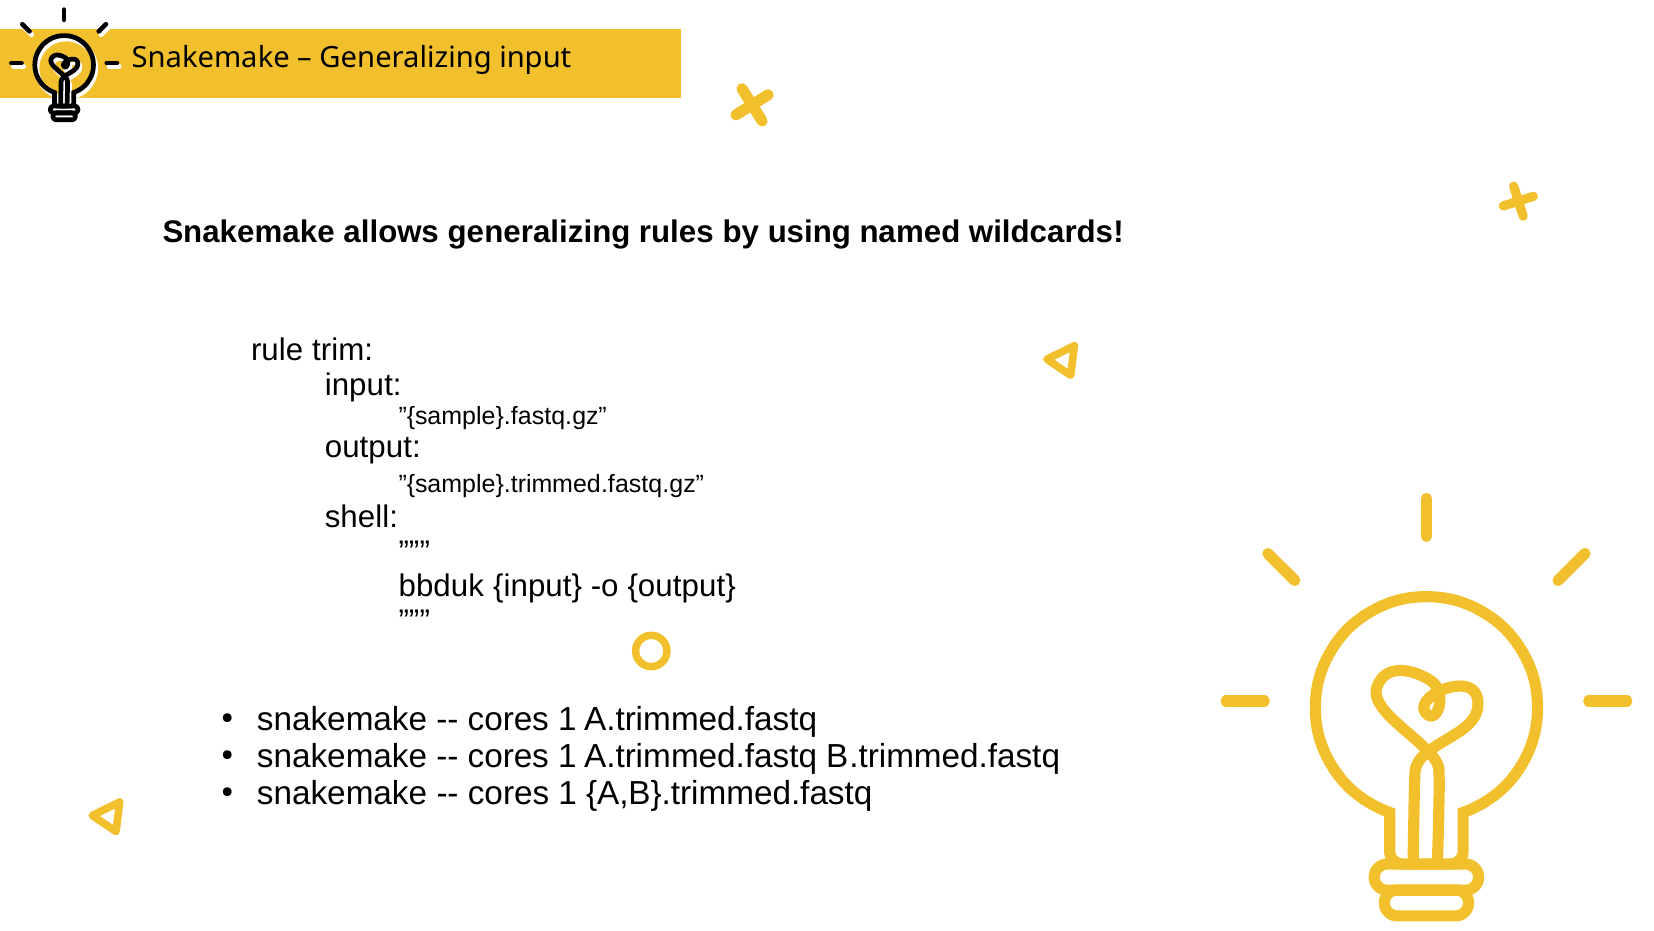

# Snakemake – Generalizing input
Snakemake allows generalizing rules by using named wildcards!
rule trim:
	input:
		”{sample}.fastq.gz”
	output:
		”{sample}.trimmed.fastq.gz”
	shell:
		”””
		bbduk {input} -o {output}
		”””
snakemake -- cores 1 A.trimmed.fastq
snakemake -- cores 1 A.trimmed.fastq B.trimmed.fastq
snakemake -- cores 1 {A,B}.trimmed.fastq